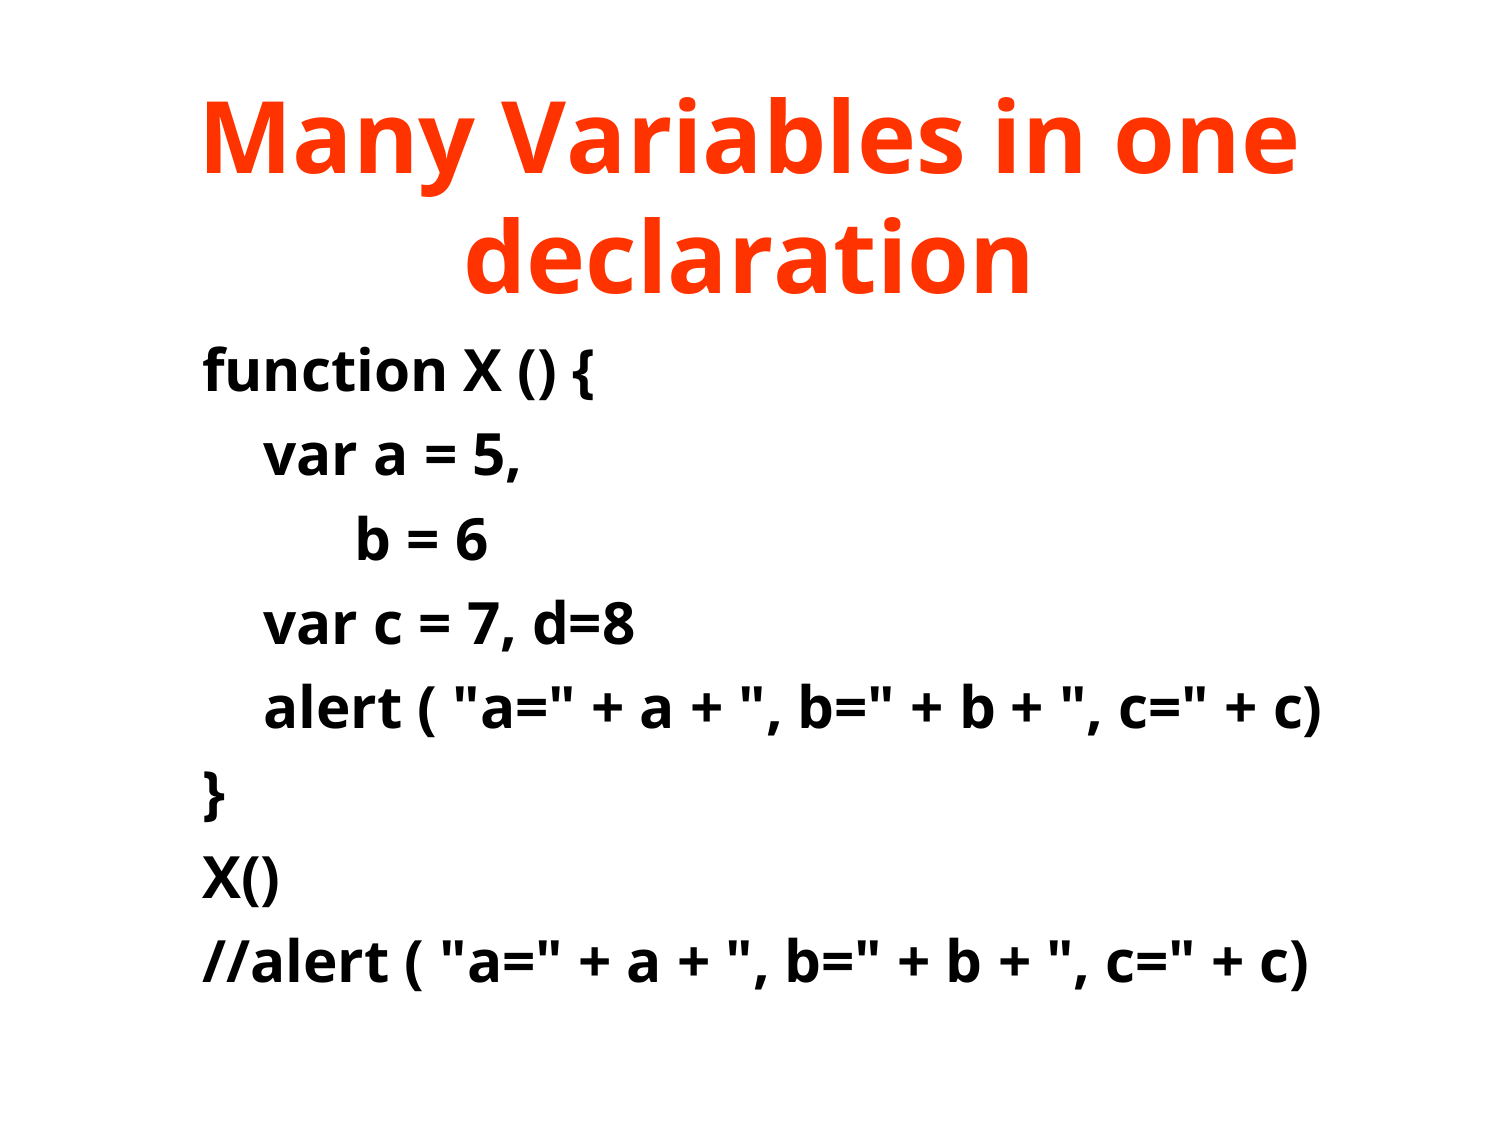

# Many Variables in one declaration
function X () {
 var a = 5,
 b = 6
 var c = 7, d=8
 alert ( "a=" + a + ", b=" + b + ", c=" + c)
}
X()
//alert ( "a=" + a + ", b=" + b + ", c=" + c)